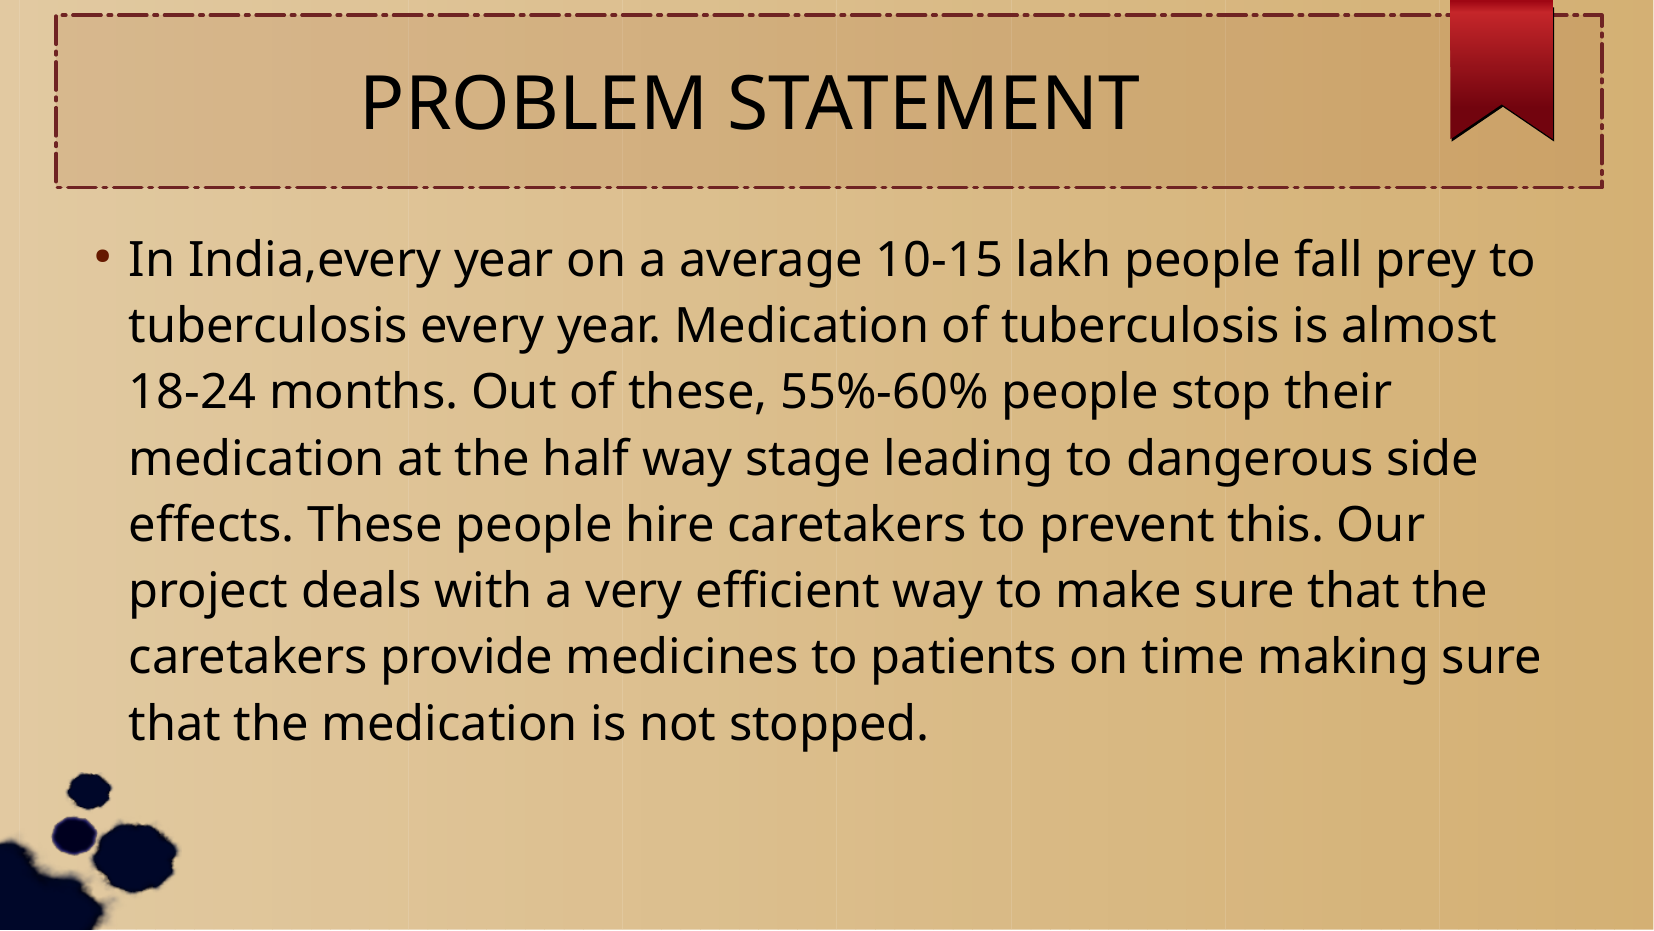

# PROBLEM STATEMENT
In India,every year on a average 10-15 lakh people fall prey to tuberculosis every year. Medication of tuberculosis is almost 18-24 months. Out of these, 55%-60% people stop their medication at the half way stage leading to dangerous side effects. These people hire caretakers to prevent this. Our project deals with a very efficient way to make sure that the caretakers provide medicines to patients on time making sure that the medication is not stopped.